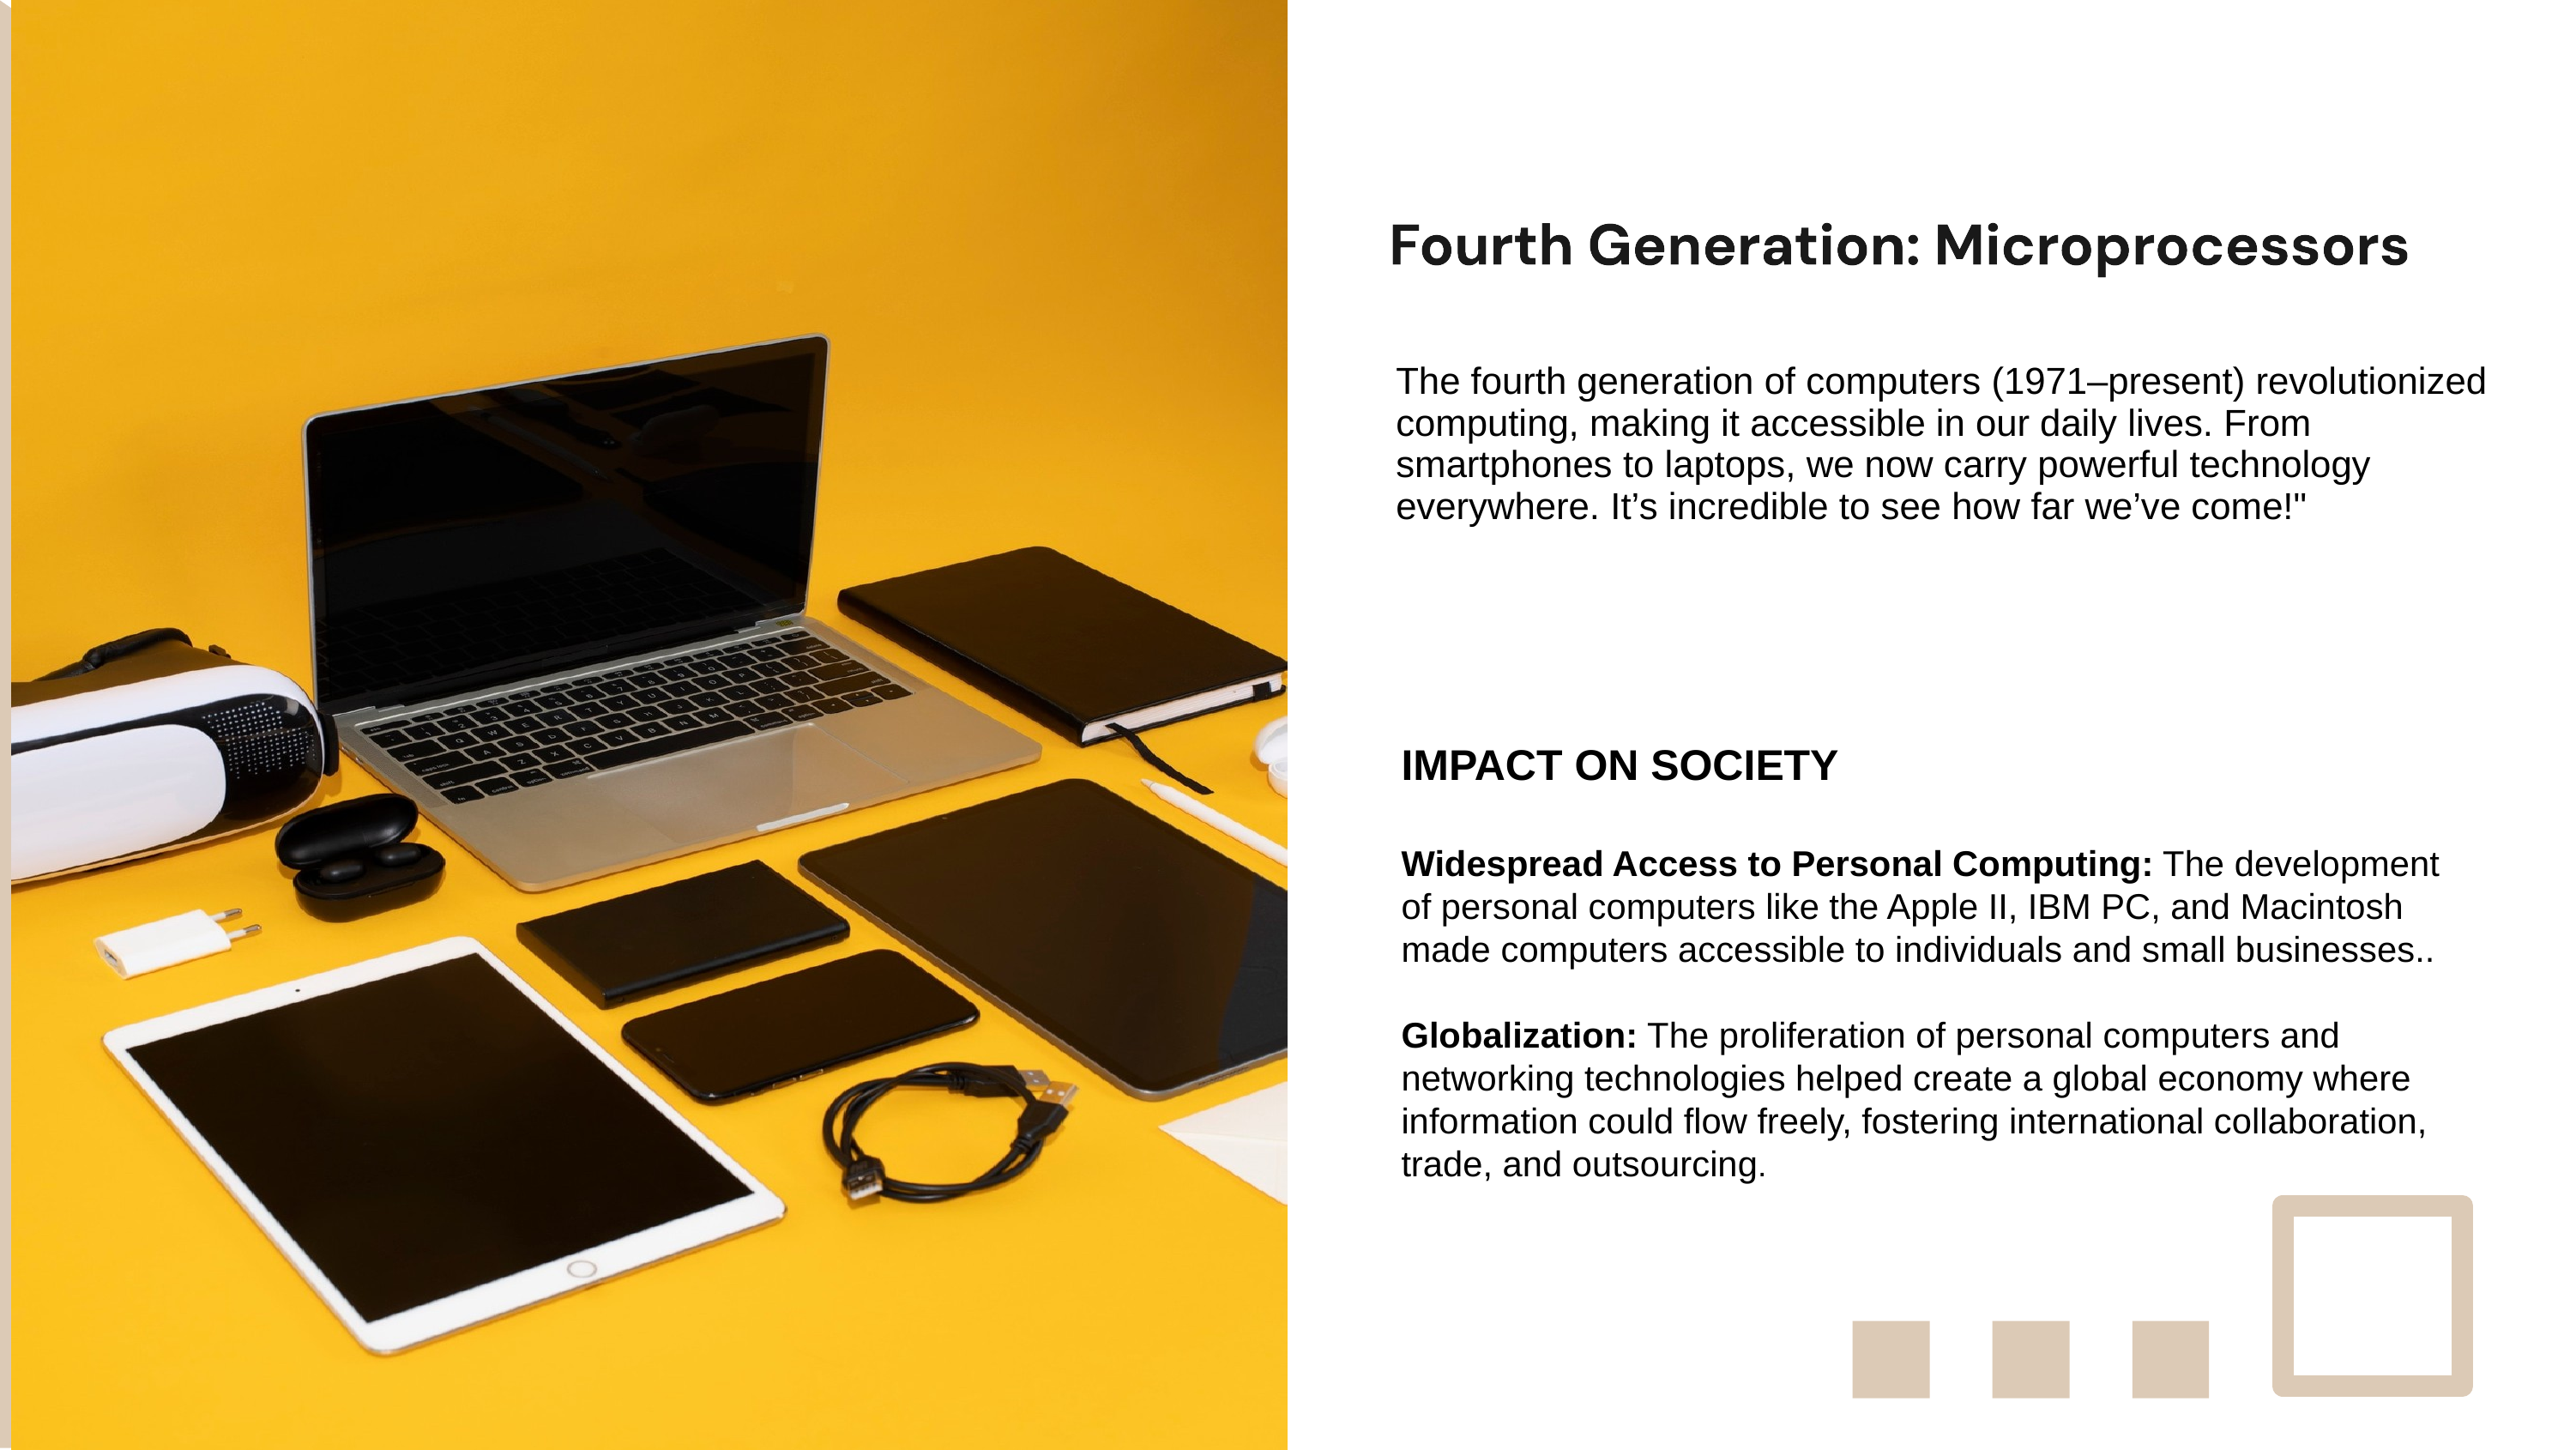

The fourth generation of computers (1971–present) revolutionized computing, making it accessible in our daily lives. From smartphones to laptops, we now carry powerful technology everywhere. It’s incredible to see how far we’ve come!"
IMPACT ON SOCIETY
Widespread Access to Personal Computing: The development of personal computers like the Apple II, IBM PC, and Macintosh made computers accessible to individuals and small businesses..
Globalization: The proliferation of personal computers and networking technologies helped create a global economy where information could flow freely, fostering international collaboration, trade, and outsourcing.